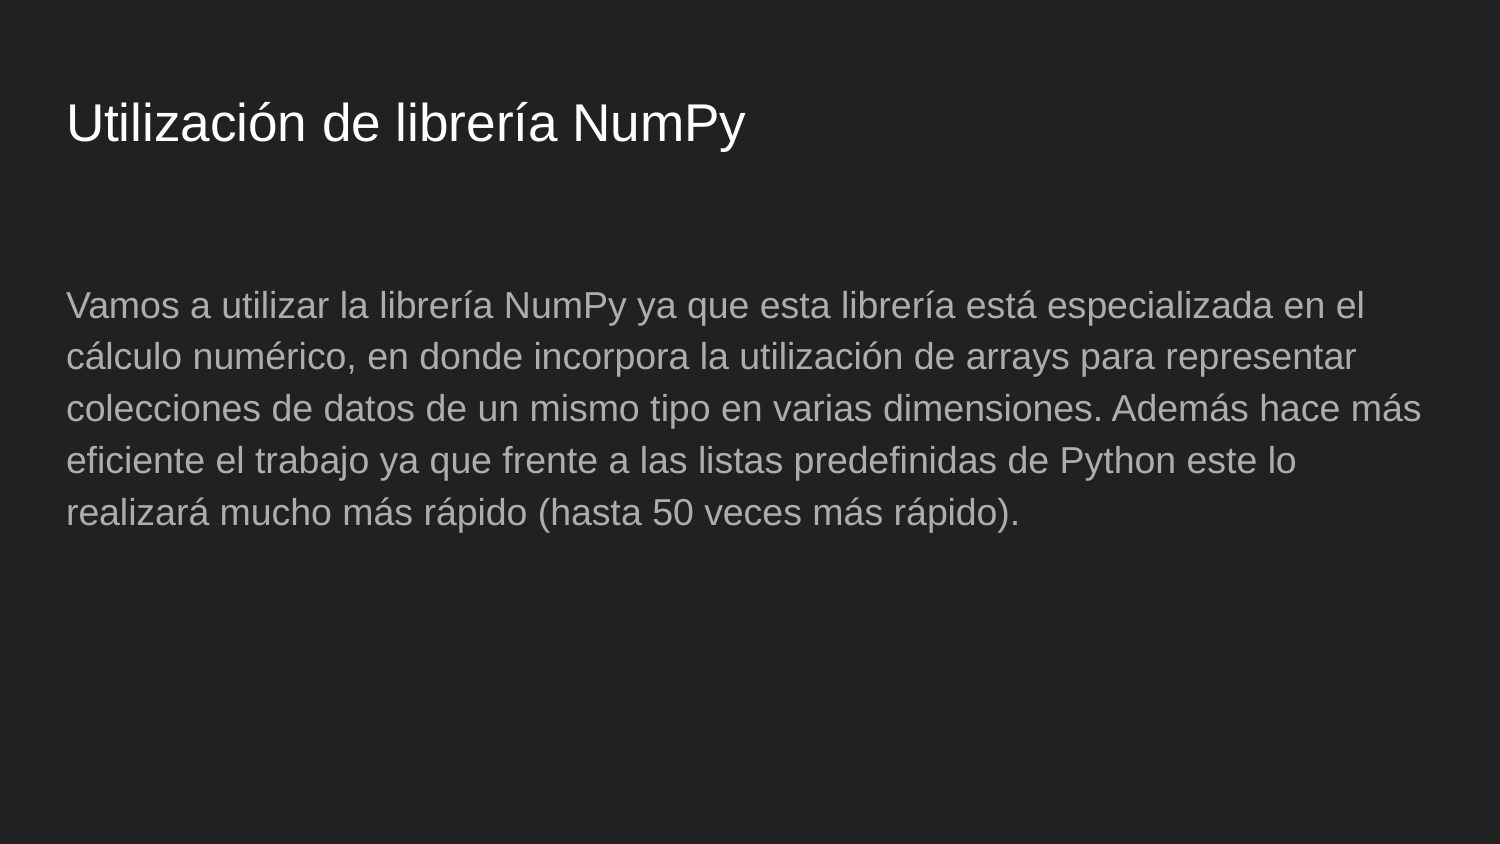

# Utilización de librería NumPy
Vamos a utilizar la librería NumPy ya que esta librería está especializada en el cálculo numérico, en donde incorpora la utilización de arrays para representar colecciones de datos de un mismo tipo en varias dimensiones. Además hace más eficiente el trabajo ya que frente a las listas predefinidas de Python este lo realizará mucho más rápido (hasta 50 veces más rápido).